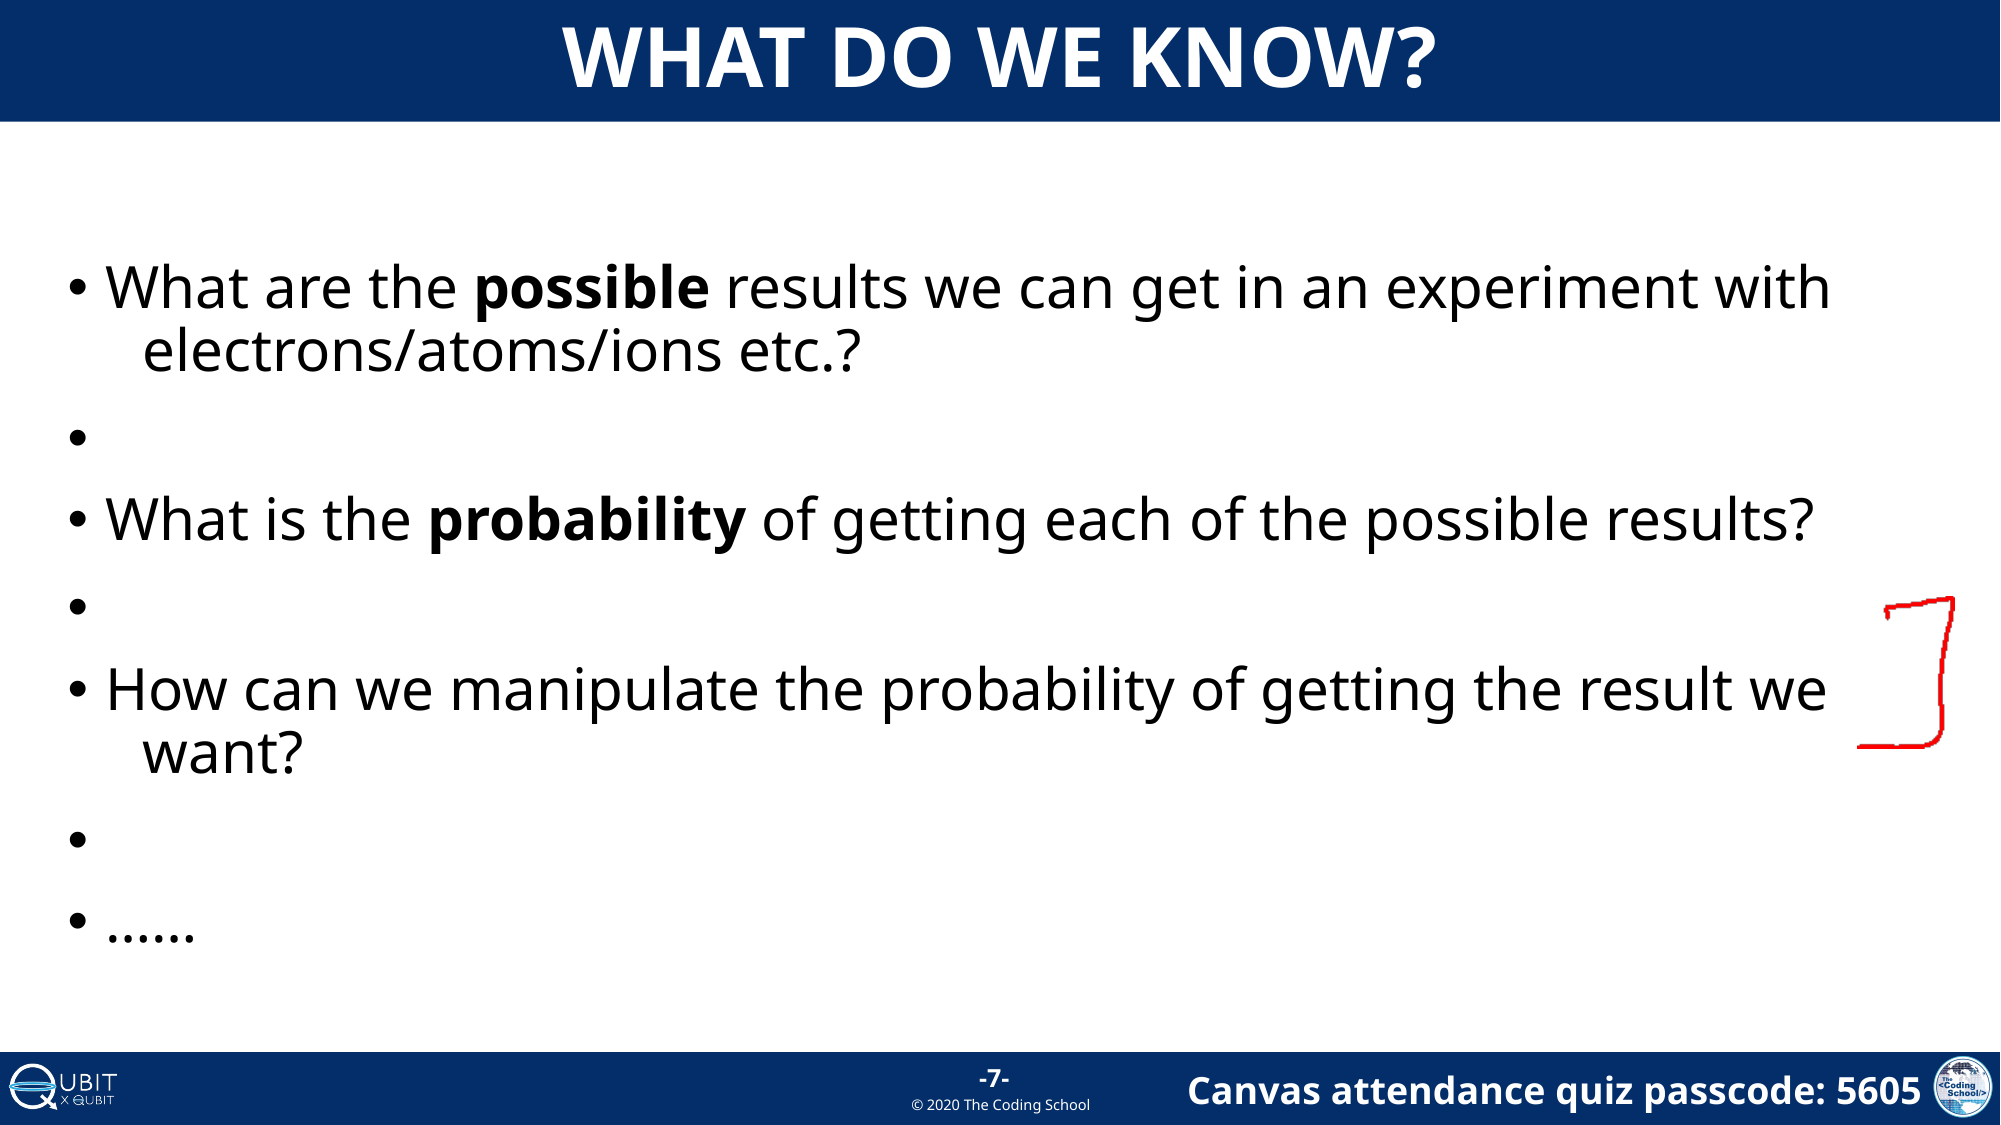

# What do we know?
What are the possible results we can get in an experiment with electrons/atoms/ions etc.?
What is the probability of getting each of the possible results?
How can we manipulate the probability of getting the result we want?
……
-7-